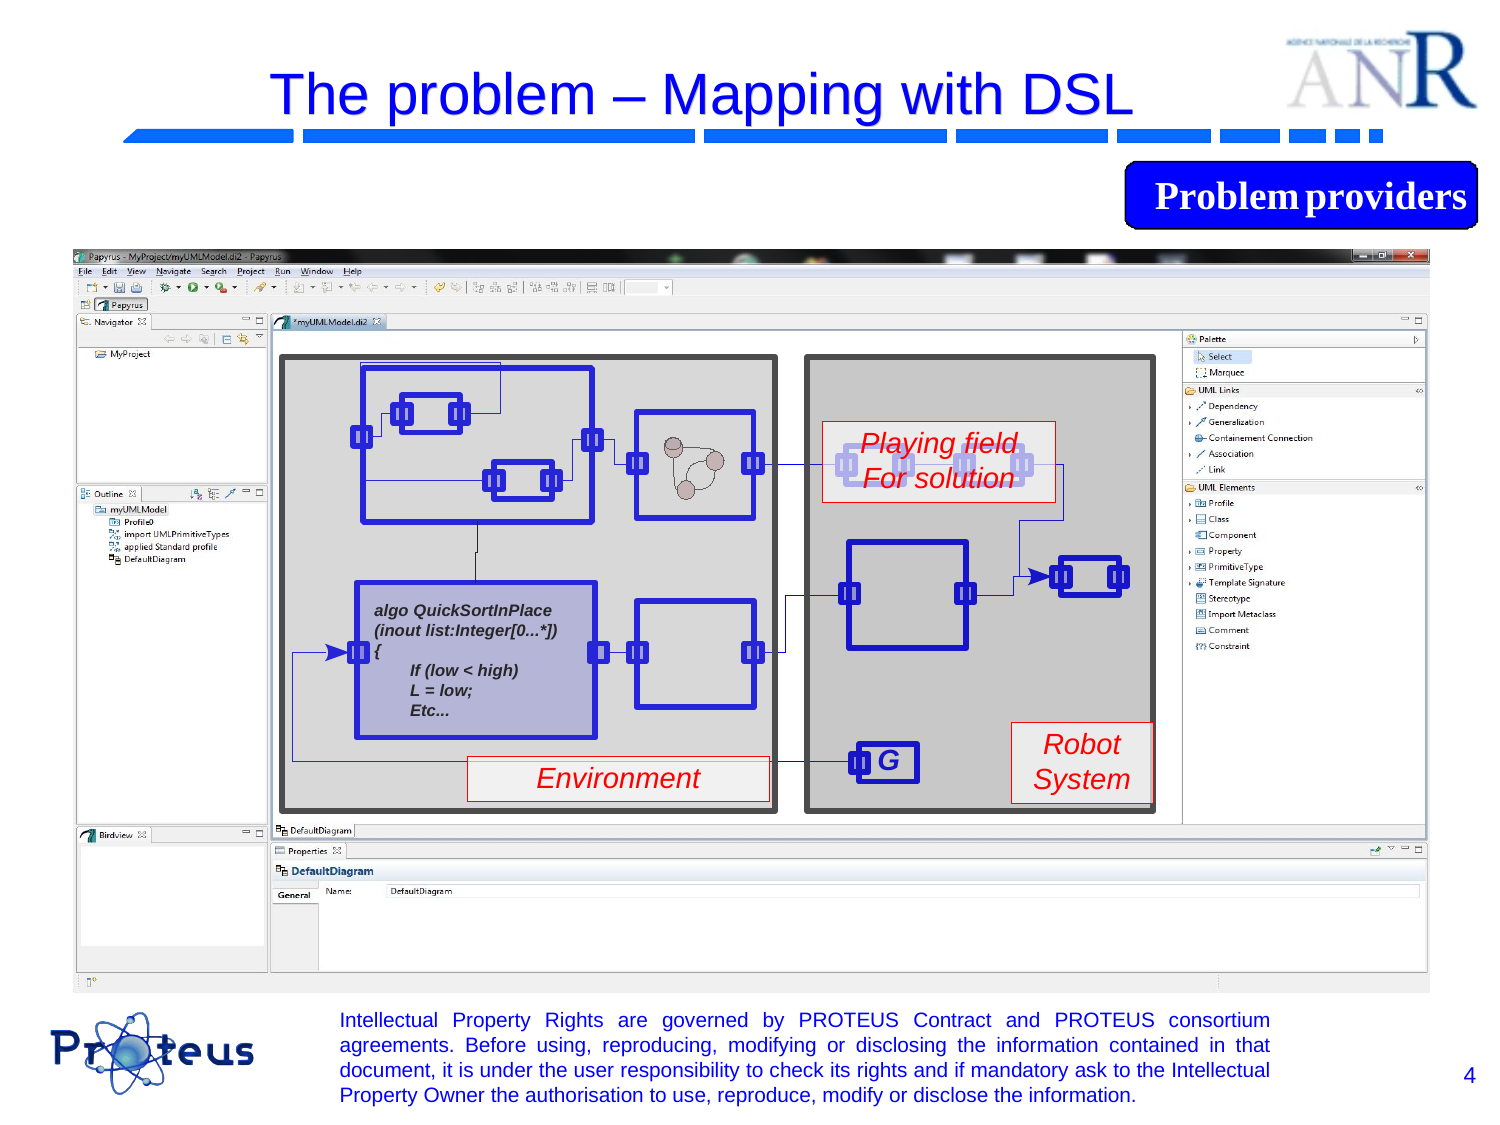

# The problem – Mapping with DSL
Problem
providers
Playing field
For solution
algo QuickSortInPlace
(inout list:Integer[0...*])
{
	If (low < high)
	L = low;
	Etc...
Robot System
G
Environment
4